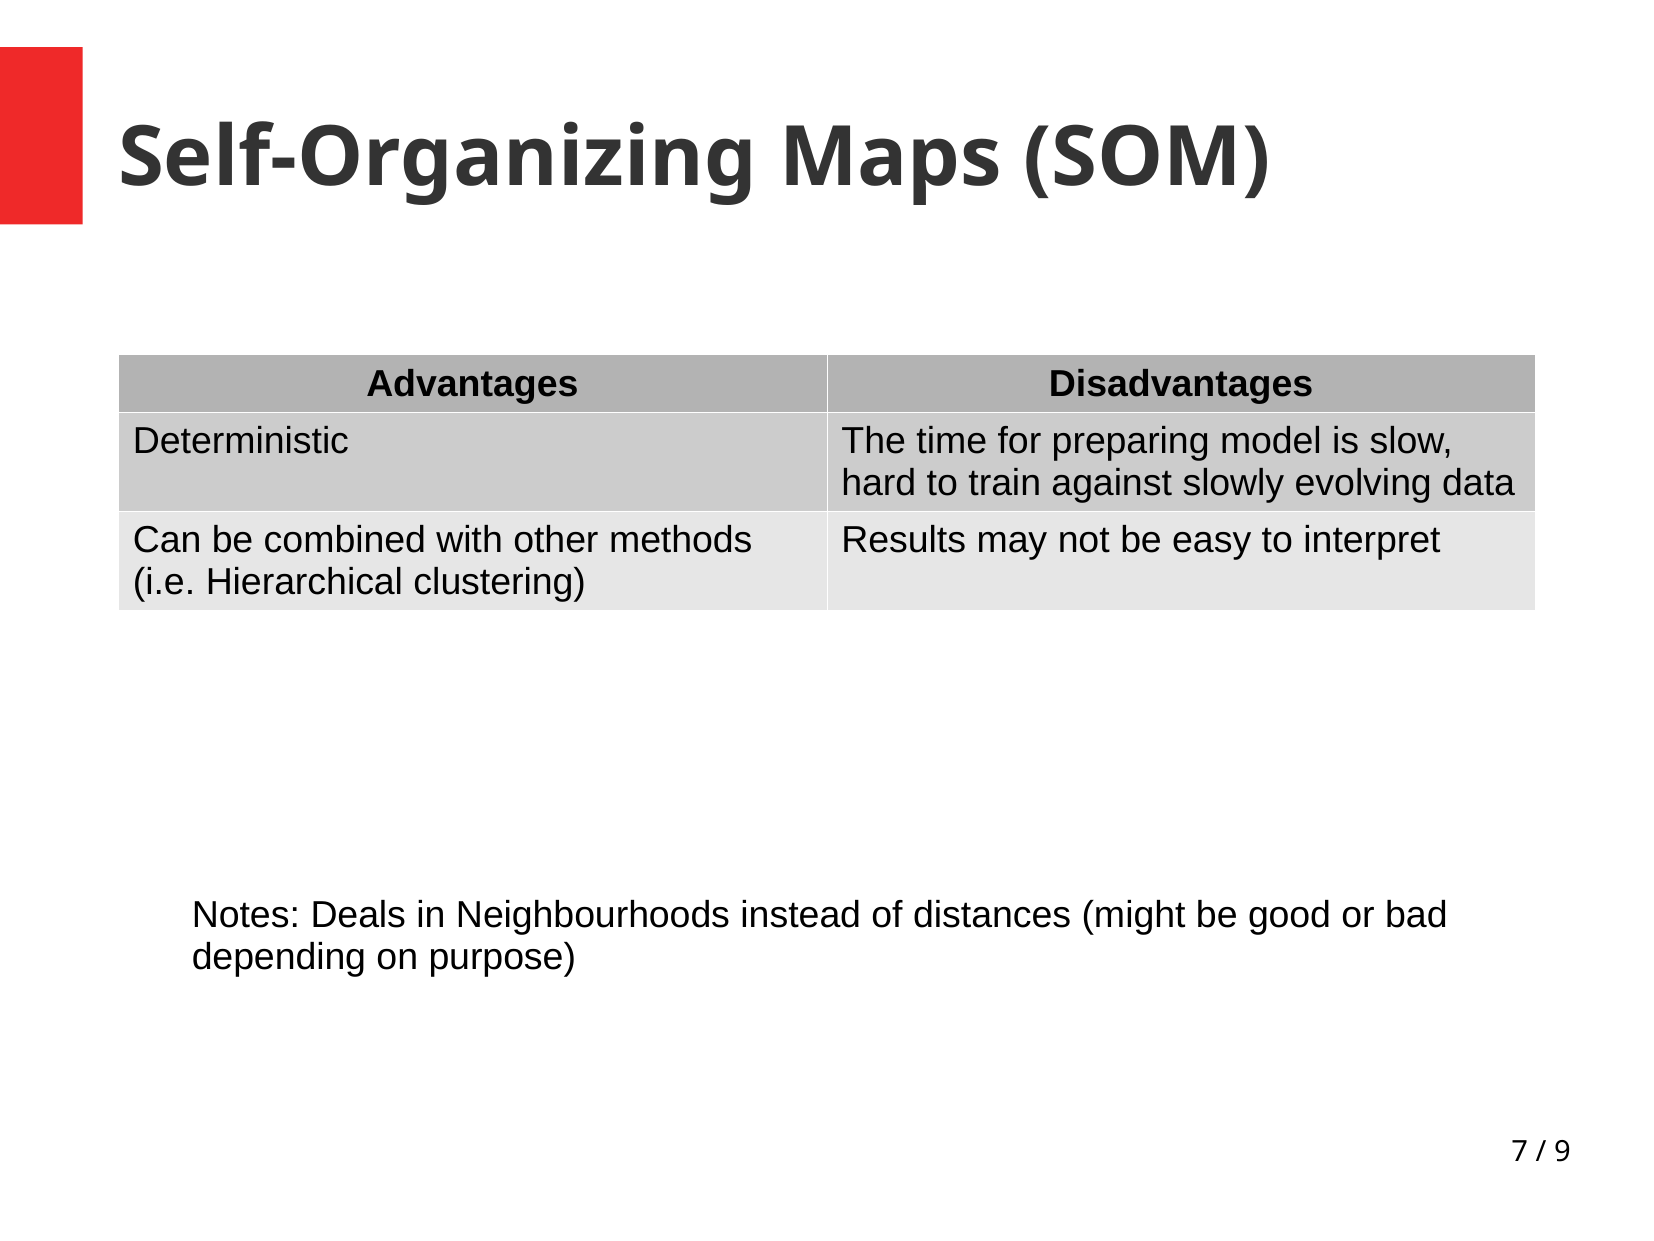

# Self-Organizing Maps (SOM)
| Advantages | Disadvantages |
| --- | --- |
| Deterministic | The time for preparing model is slow, hard to train against slowly evolving data |
| Can be combined with other methods (i.e. Hierarchical clustering) | Results may not be easy to interpret |
Notes: Deals in Neighbourhoods instead of distances (might be good or bad depending on purpose)
7